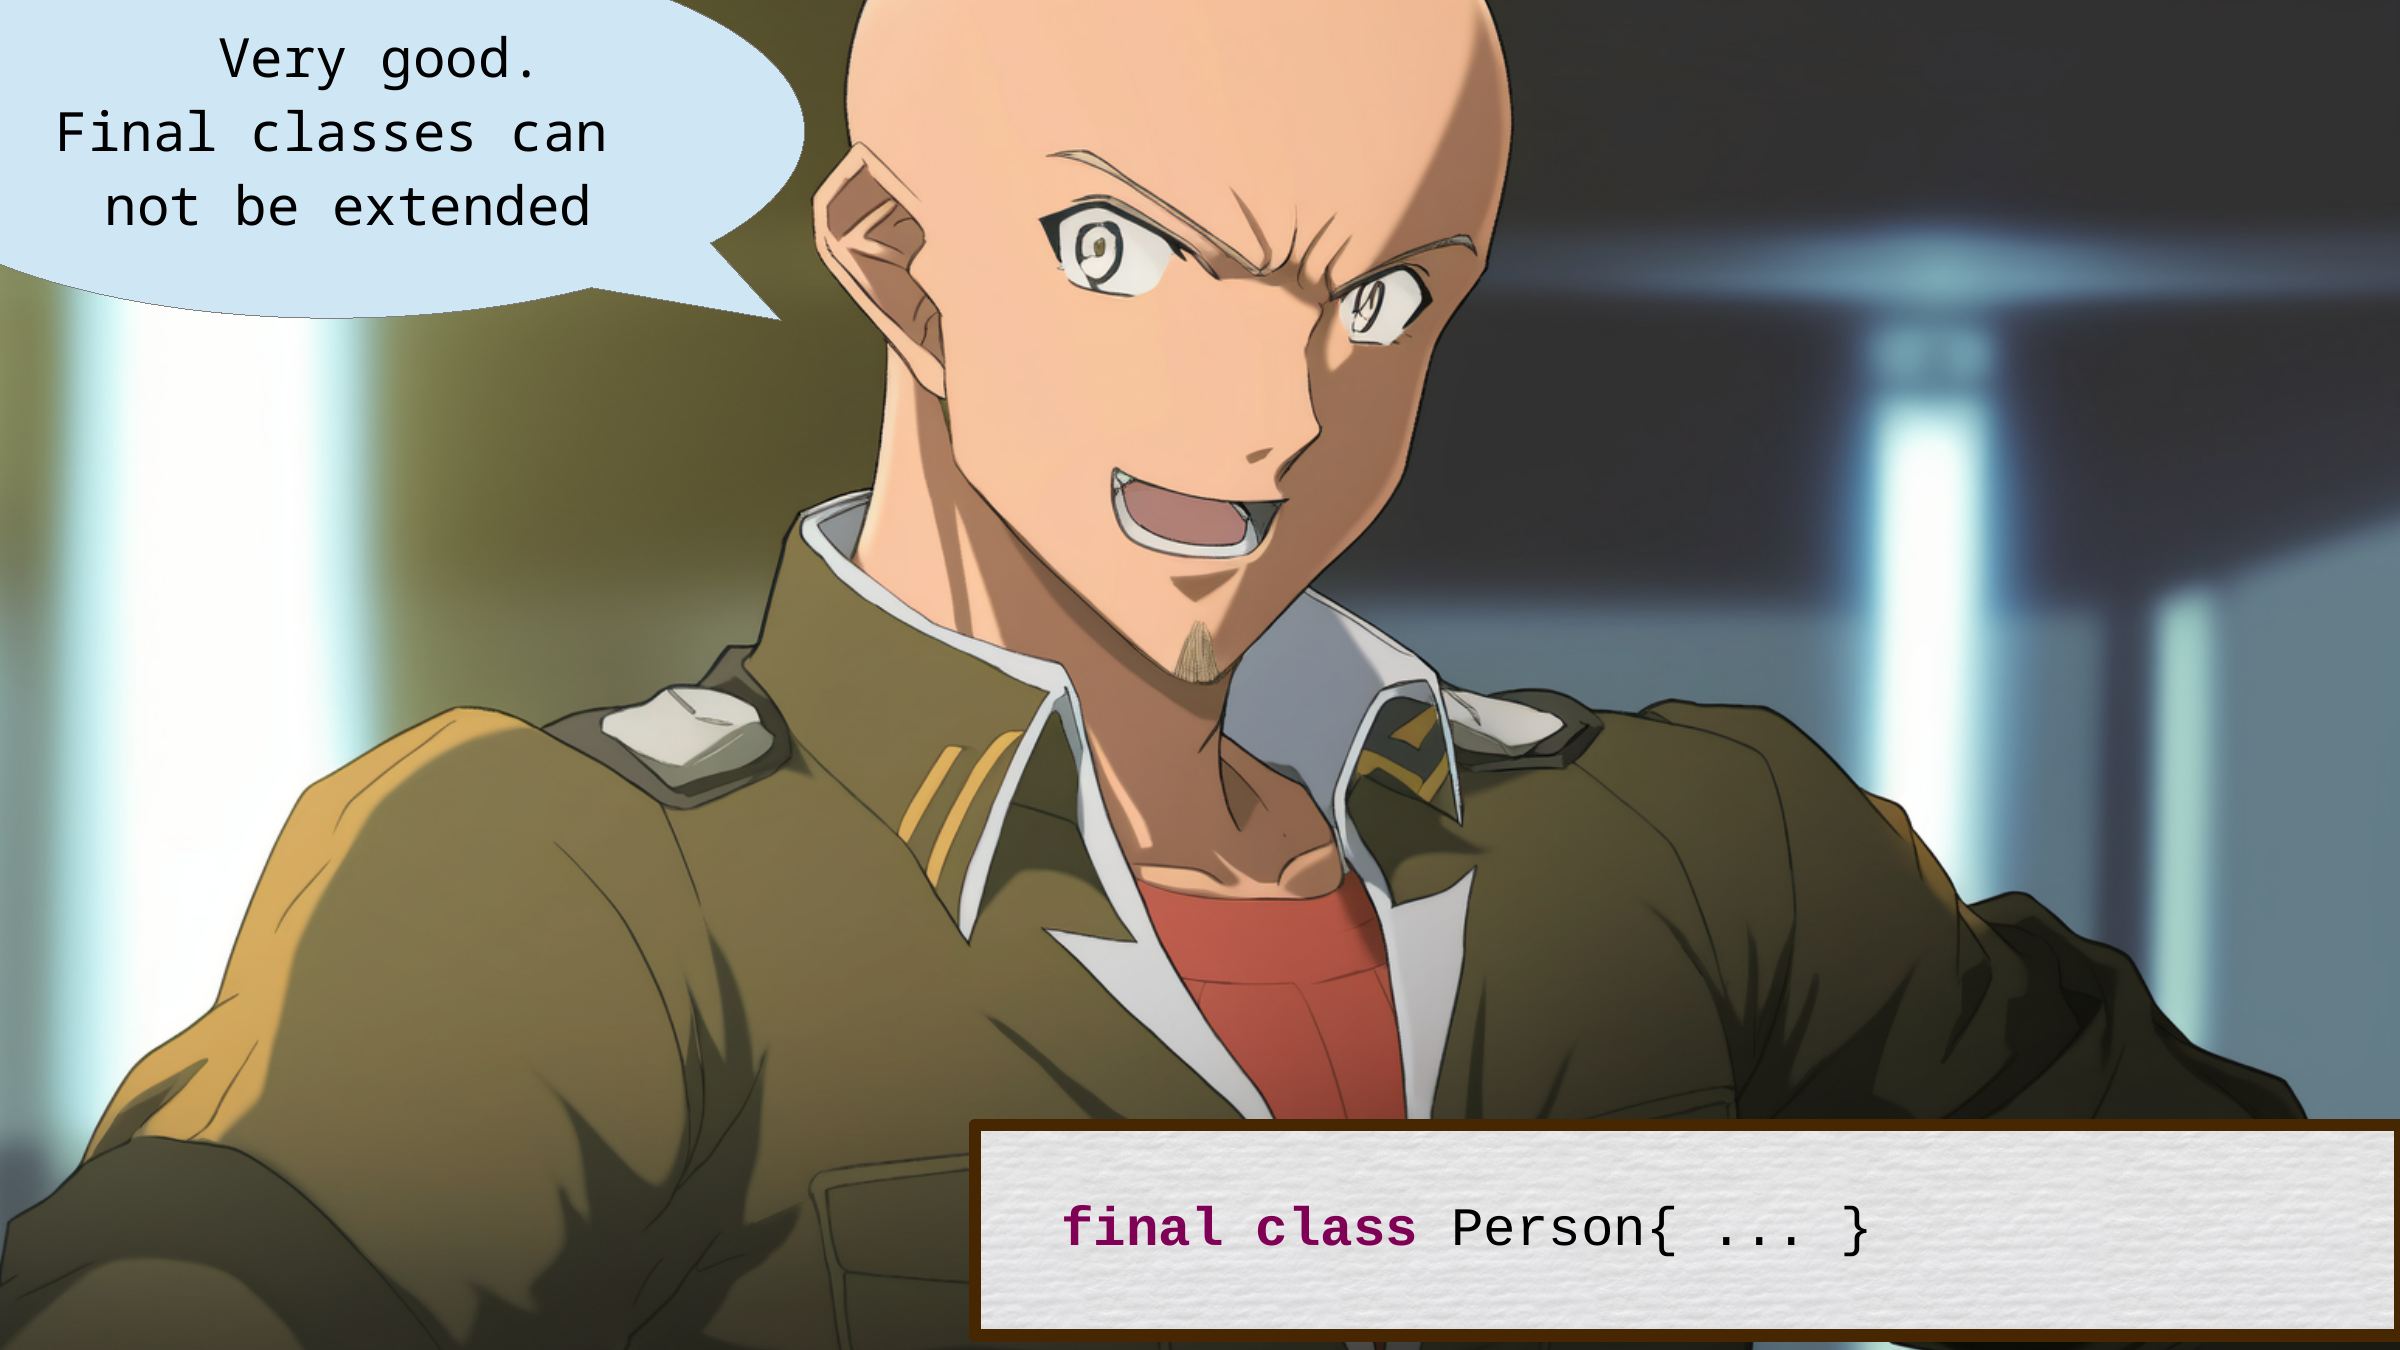

Very good.
Final classes can
 not be extended
 final class Person{ ... }